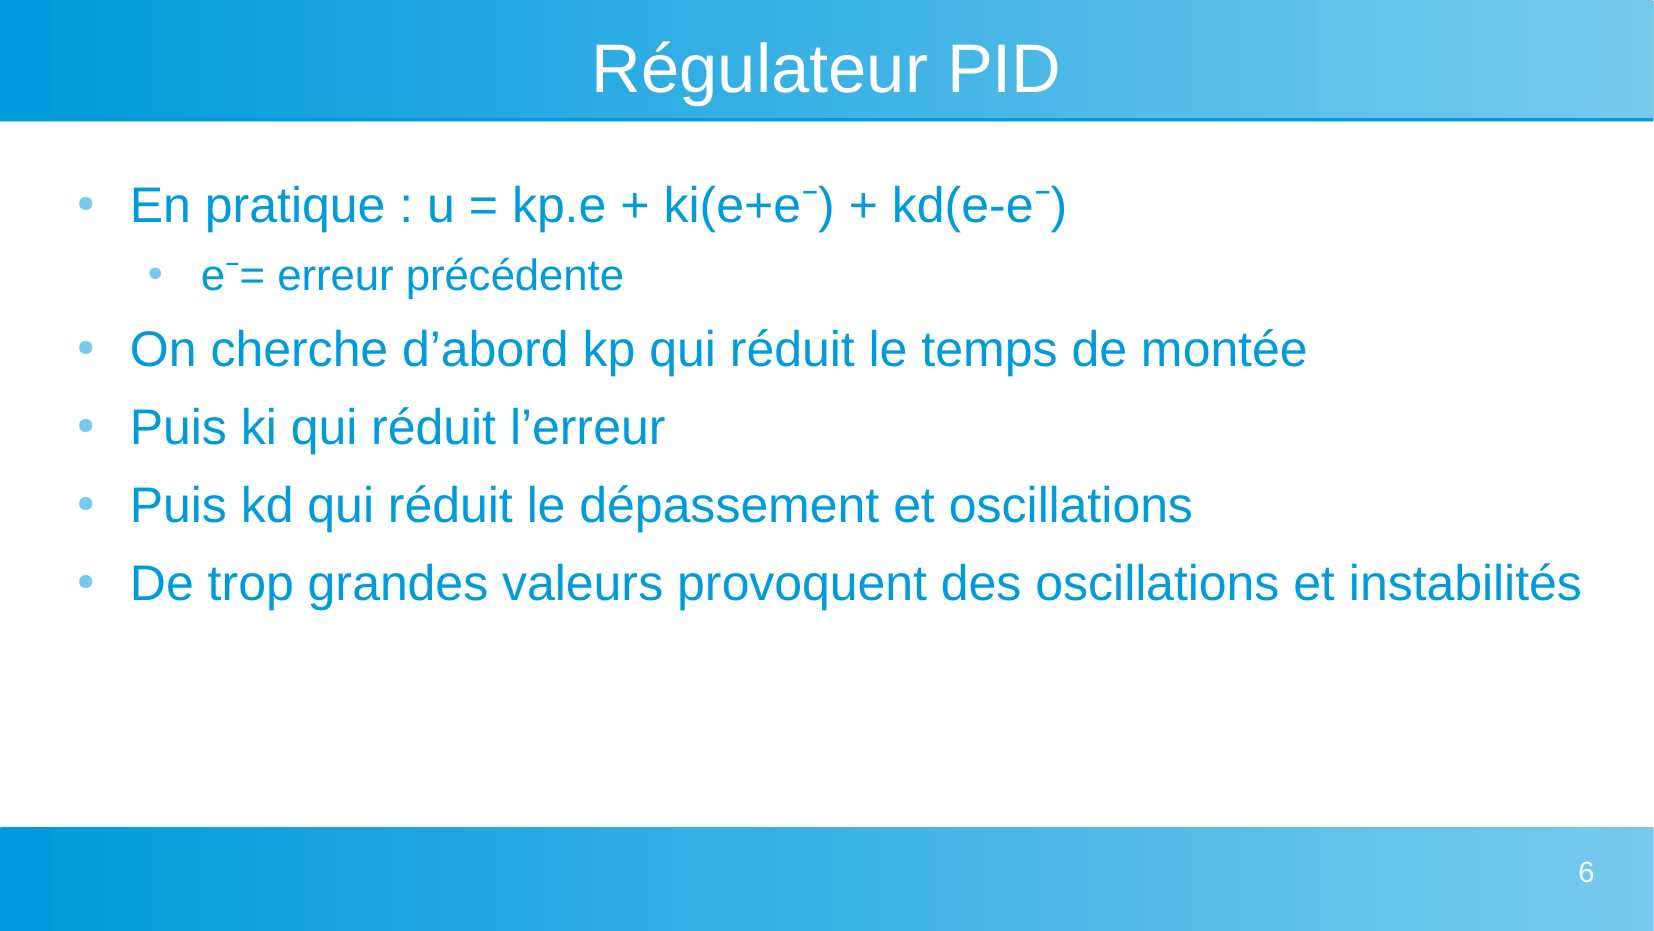

# Régulateur PID
En pratique : u = kp.e + ki(e+e⁻) + kd(e-e⁻)
e⁻= erreur précédente
On cherche d’abord kp qui réduit le temps de montée
Puis ki qui réduit l’erreur
Puis kd qui réduit le dépassement et oscillations
De trop grandes valeurs provoquent des oscillations et instabilités
6